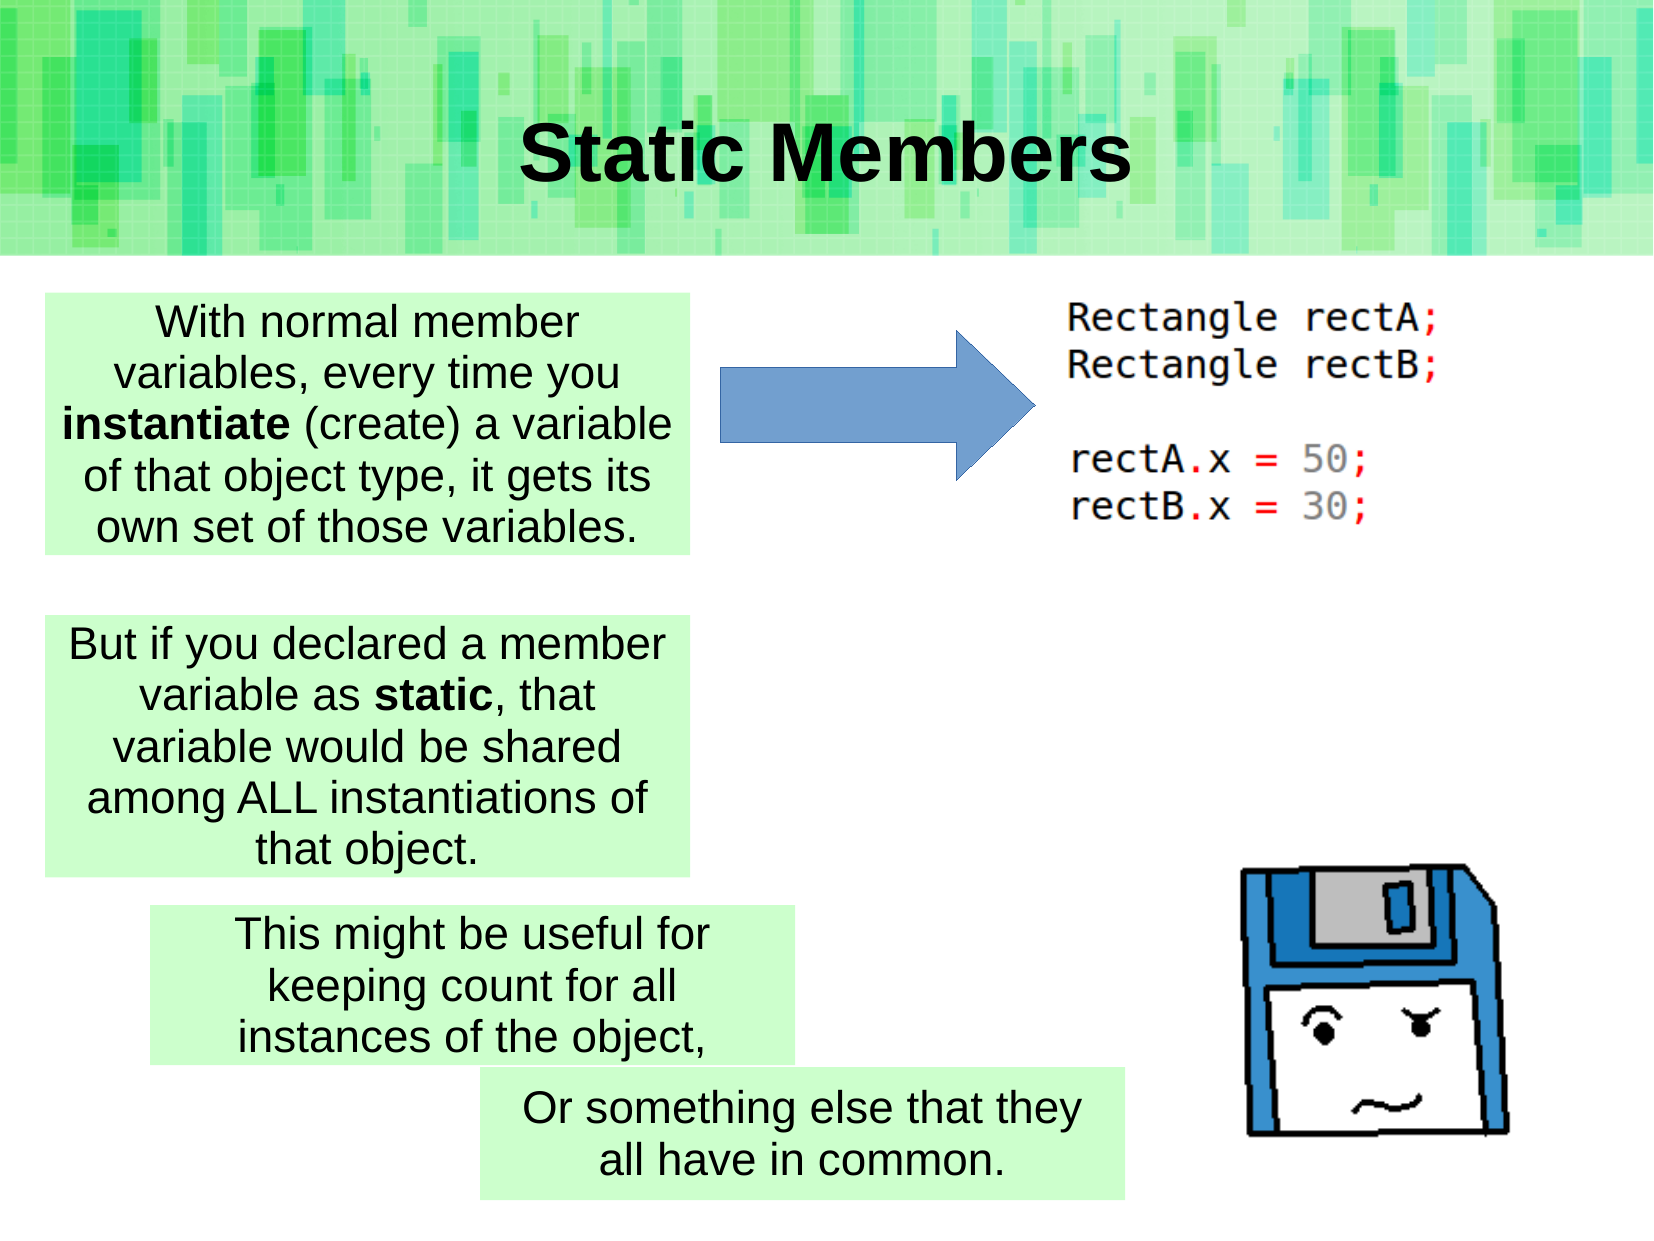

# Static Members
With normal member variables, every time you instantiate (create) a variable of that object type, it gets its own set of those variables.
But if you declared a member variable as static, that variable would be shared among ALL instantiations of that object.
This might be useful for keeping count for all instances of the object,
Or something else that they all have in common.